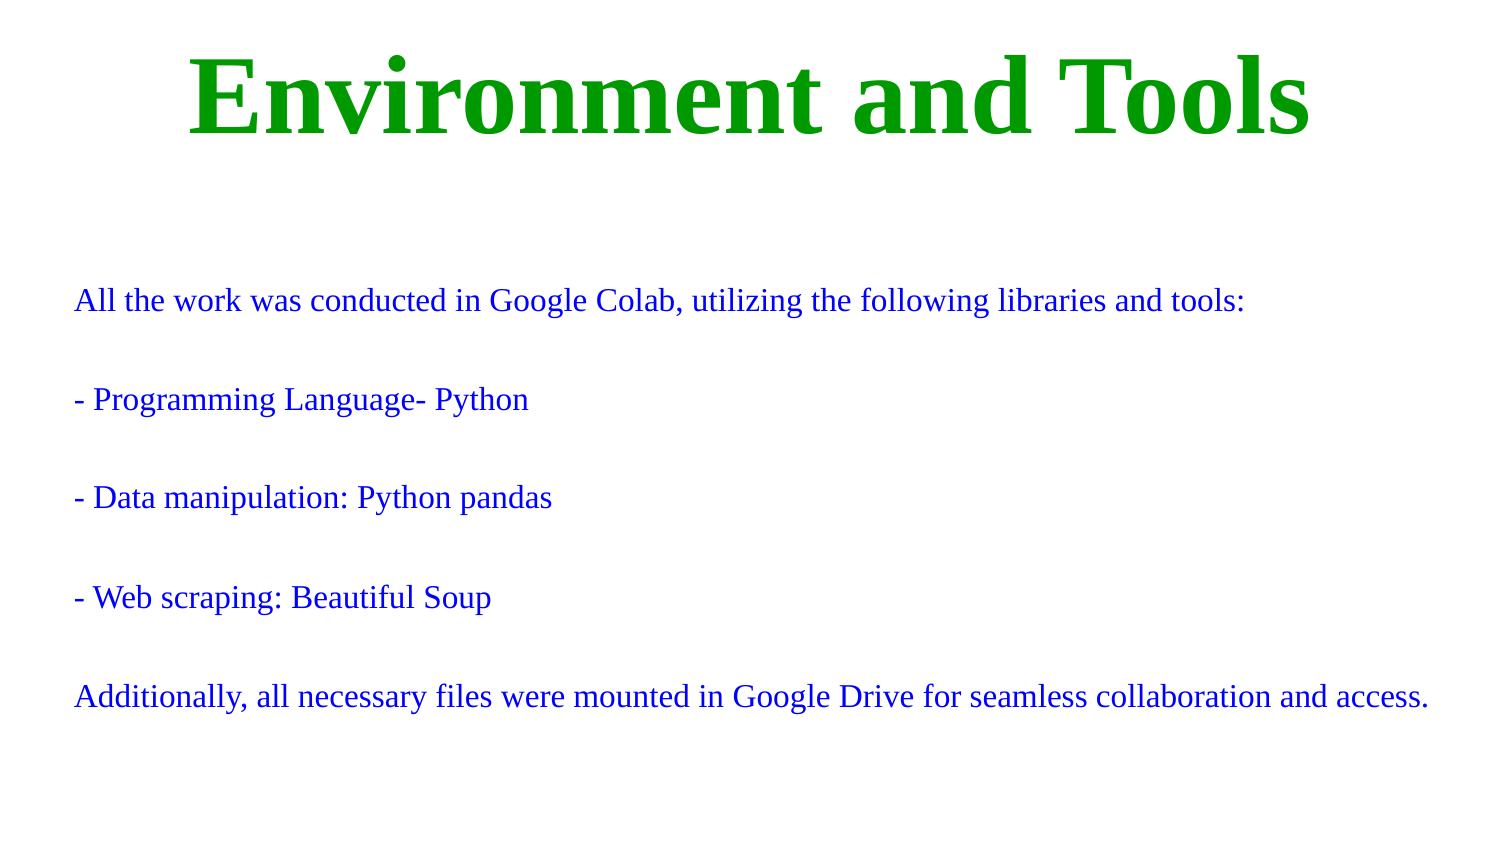

# Environment and Tools
All the work was conducted in Google Colab, utilizing the following libraries and tools:
- Programming Language- Python
- Data manipulation: Python pandas
- Web scraping: Beautiful Soup
Additionally, all necessary files were mounted in Google Drive for seamless collaboration and access.